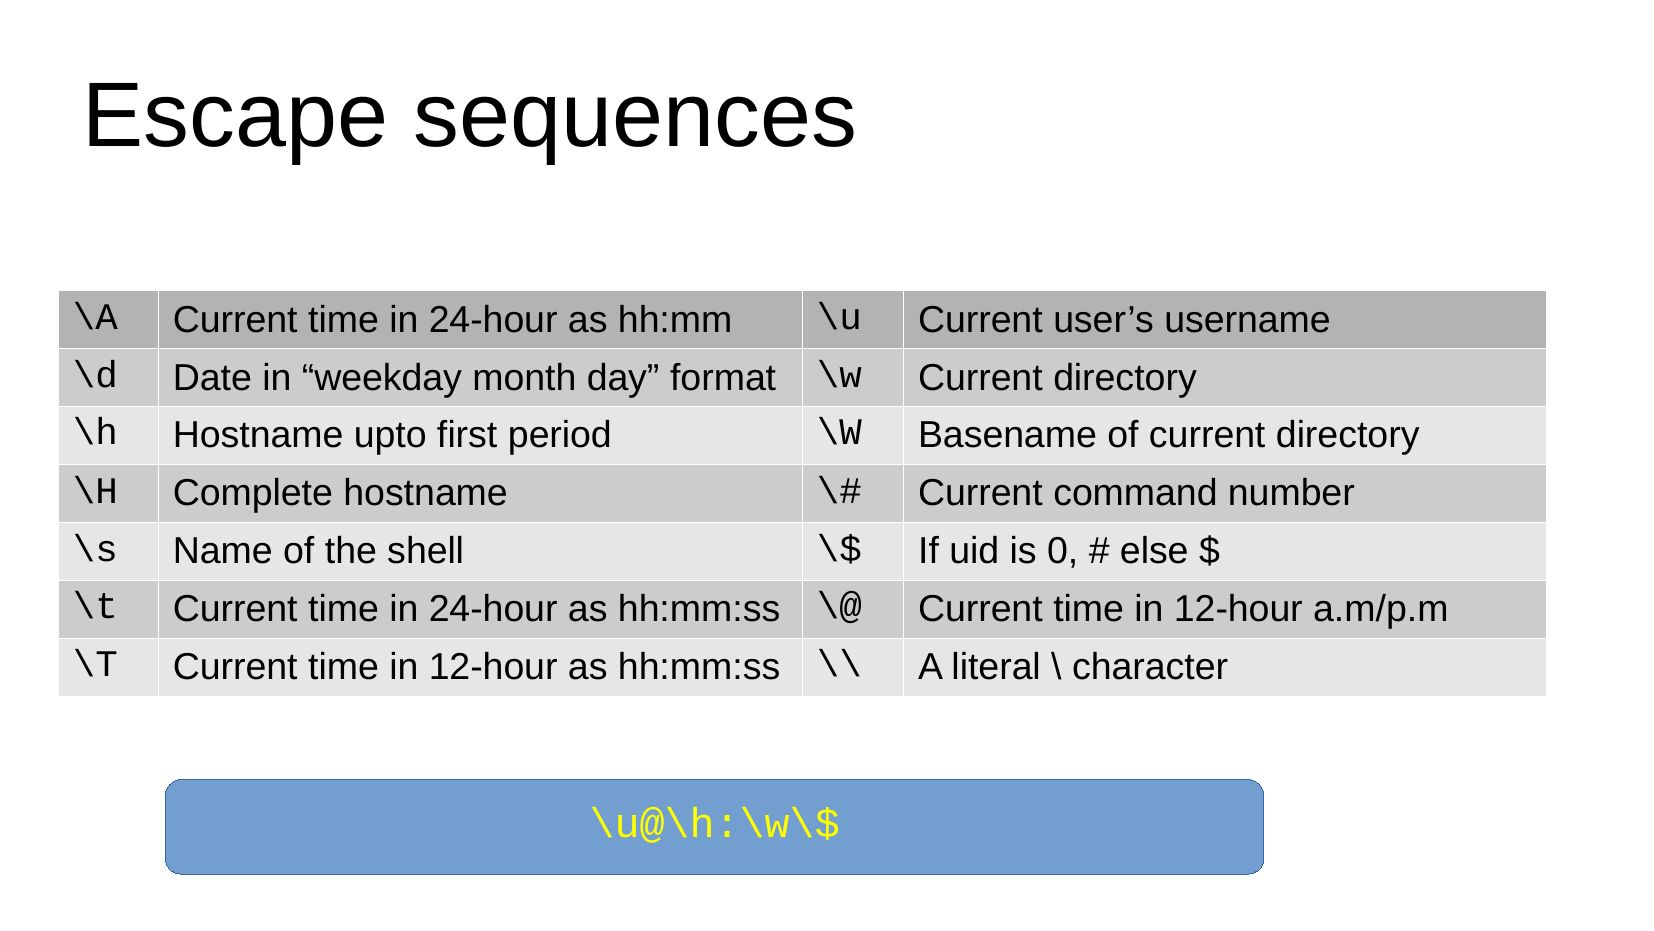

# Escape sequences
| \A | Current time in 24-hour as hh:mm | \u | Current user’s username |
| --- | --- | --- | --- |
| \d | Date in “weekday month day” format | \w | Current directory |
| \h | Hostname upto first period | \W | Basename of current directory |
| \H | Complete hostname | \# | Current command number |
| \s | Name of the shell | \$ | If uid is 0, # else $ |
| \t | Current time in 24-hour as hh:mm:ss | \@ | Current time in 12-hour a.m/p.m |
| \T | Current time in 12-hour as hh:mm:ss | \\ | A literal \ character |
\u@\h:\w\$